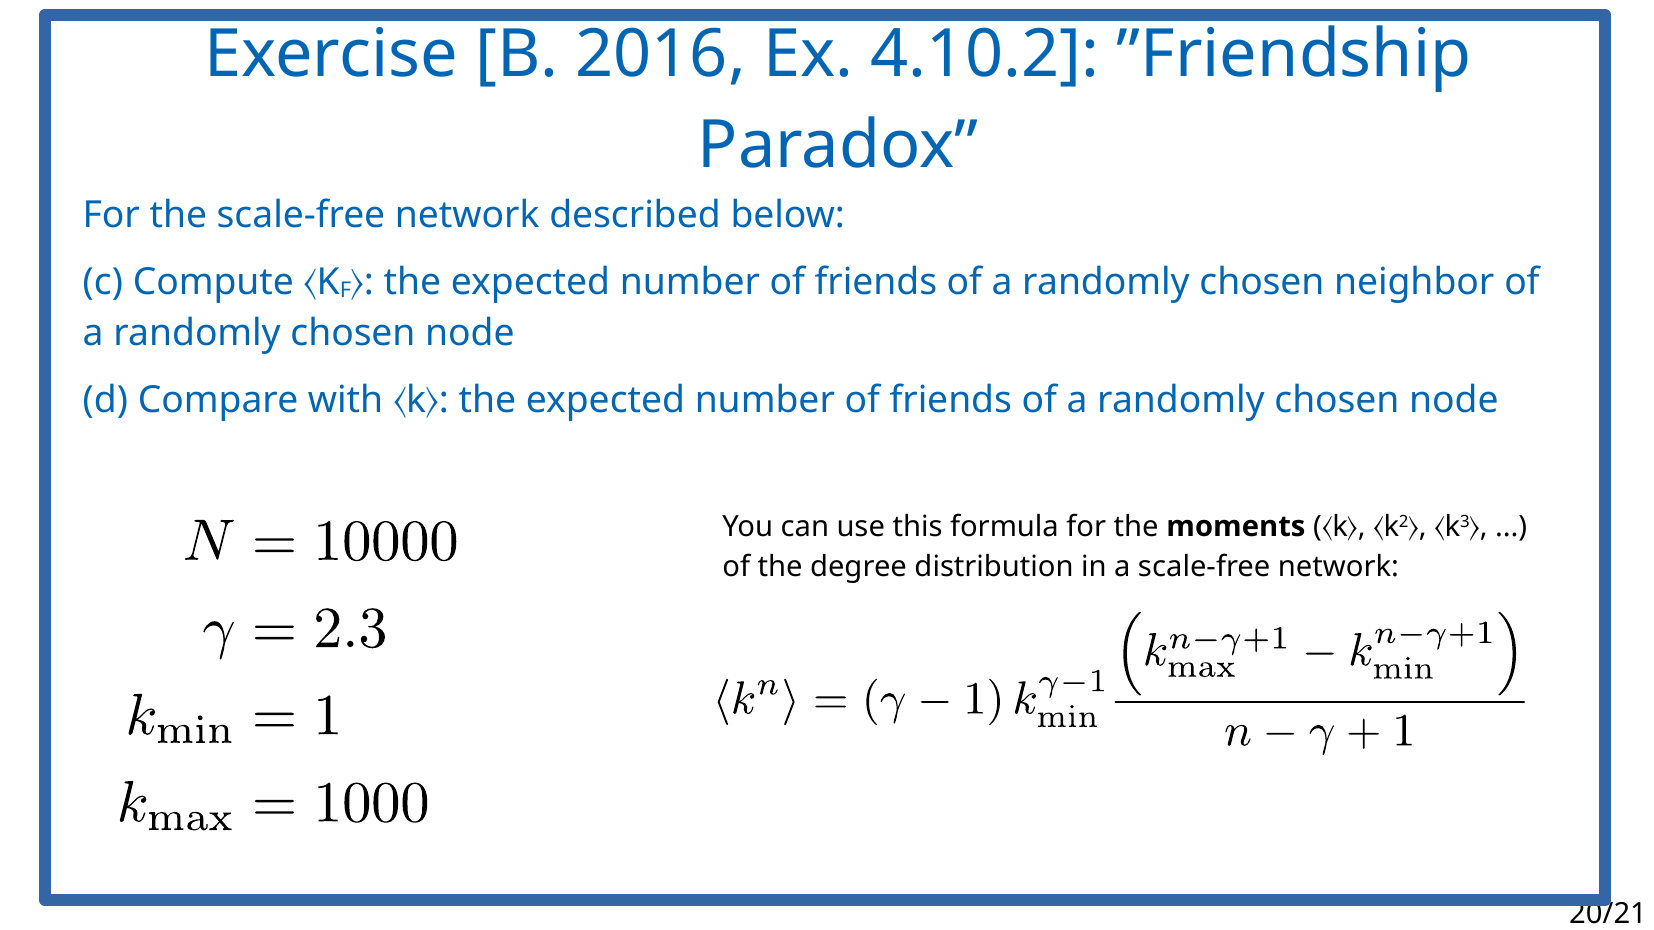

Exercise [B. 2016, Ex. 4.10.2]: ”Friendship Paradox”
# For the scale-free network described below:
(c) Compute 〈KF〉: the expected number of friends of a randomly chosen neighbor of a randomly chosen node
(d) Compare with 〈k〉: the expected number of friends of a randomly chosen node
You can use this formula for the moments (〈k〉, 〈k2〉, 〈k3〉, ...) of the degree distribution in a scale-free network:
20